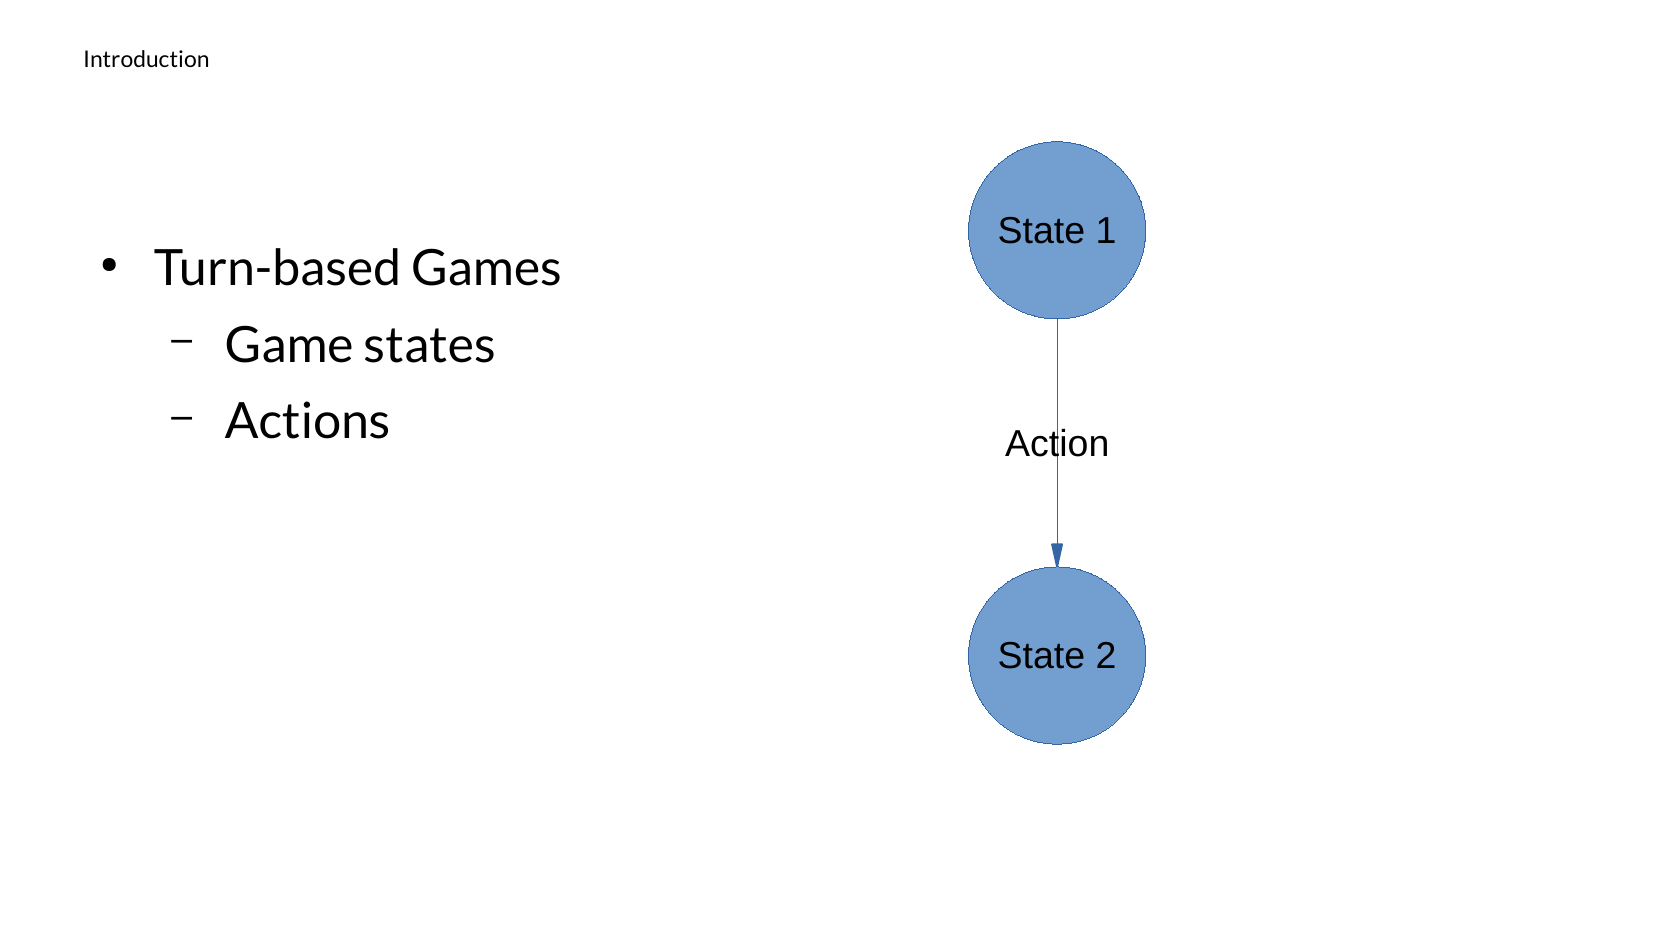

# Introduction
State 1
Turn-based Games
Game states
Actions
State 2